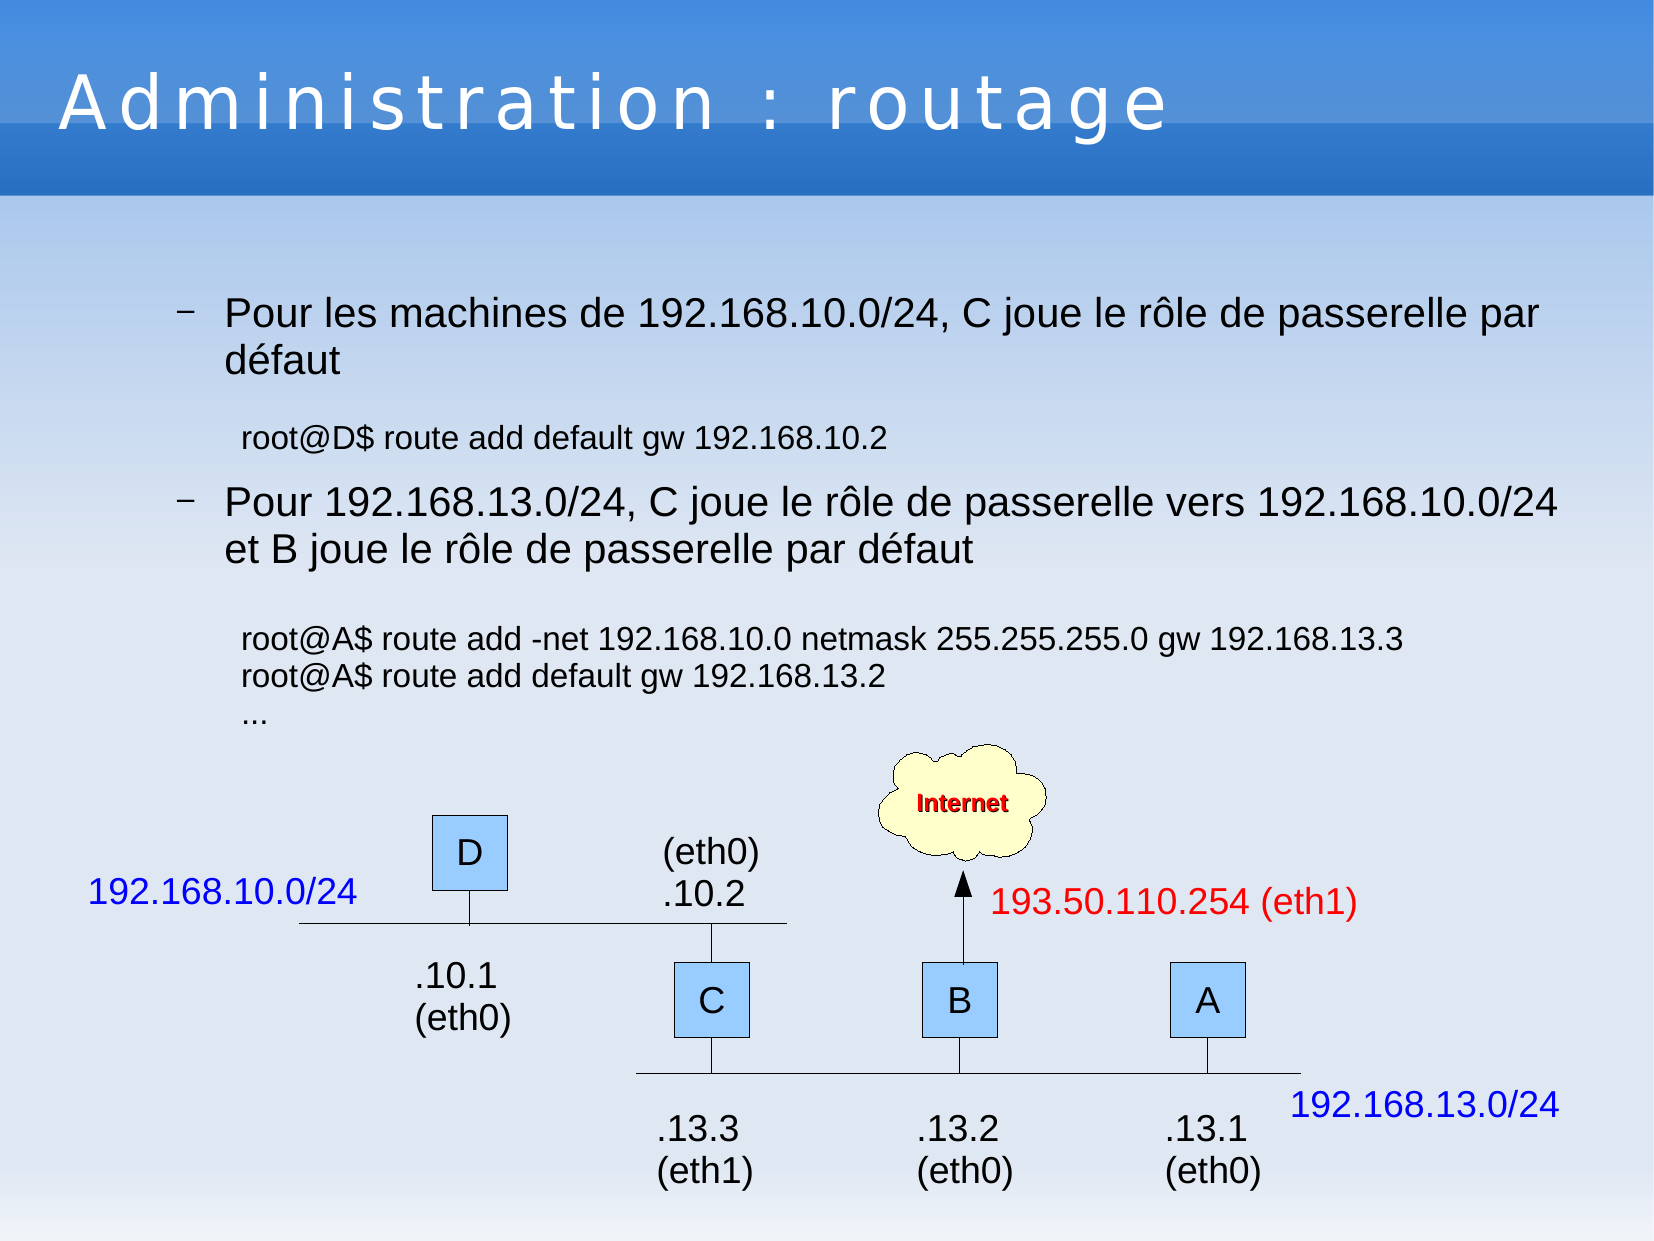

# Administration : routage
Pour les machines de 192.168.10.0/24, C joue le rôle de passerelle par défaut
Pour 192.168.13.0/24, C joue le rôle de passerelle vers 192.168.10.0/24 et B joue le rôle de passerelle par défaut
root@D$ route add default gw 192.168.10.2
root@A$ route add -net 192.168.10.0 netmask 255.255.255.0 gw 192.168.13.3
root@A$ route add default gw 192.168.13.2
...
Internet
D
(eth0)
.10.2
192.168.10.0/24
193.50.110.254 (eth1)
.10.1
(eth0)
C
B
A
192.168.13.0/24
.13.3
(eth1)
.13.2
(eth0)
.13.1
(eth0)